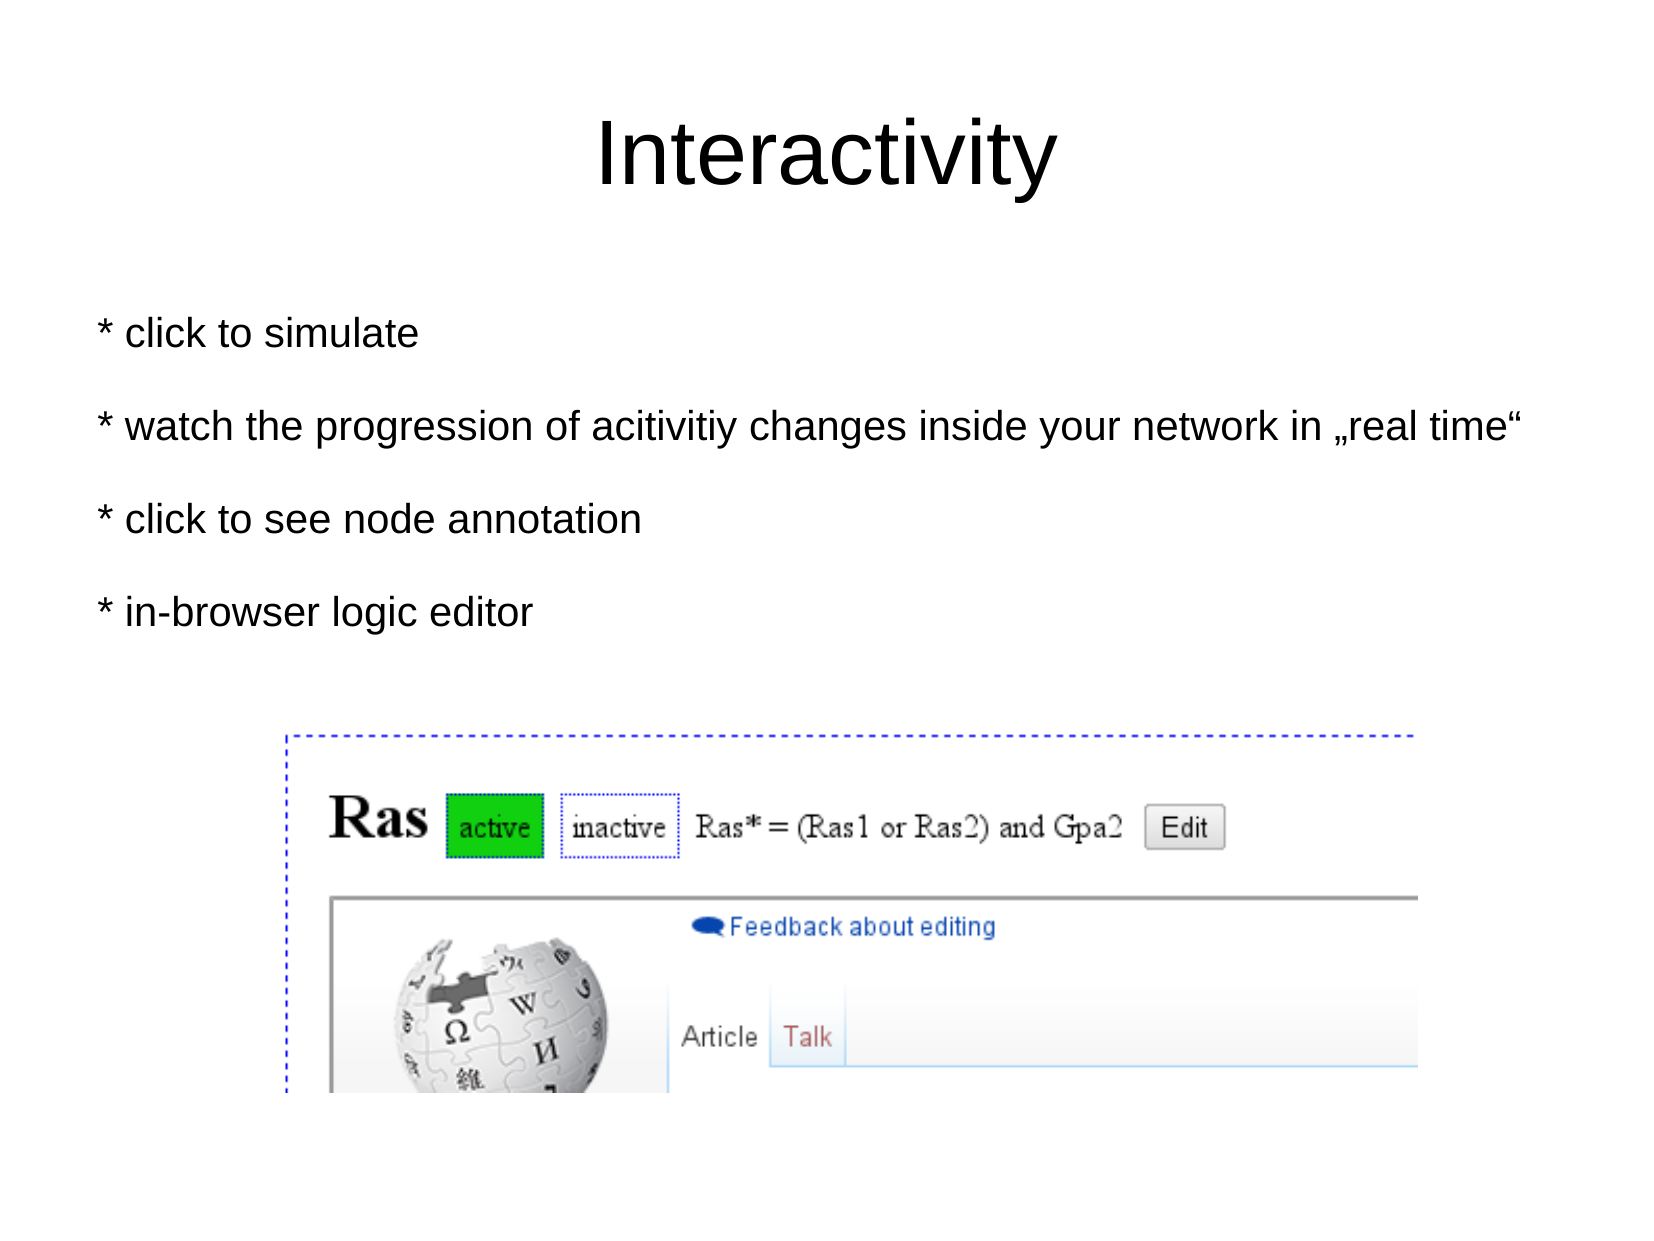

# Interactivity
* click to simulate
* watch the progression of acitivitiy changes inside your network in „real time“
* click to see node annotation
* in-browser logic editor